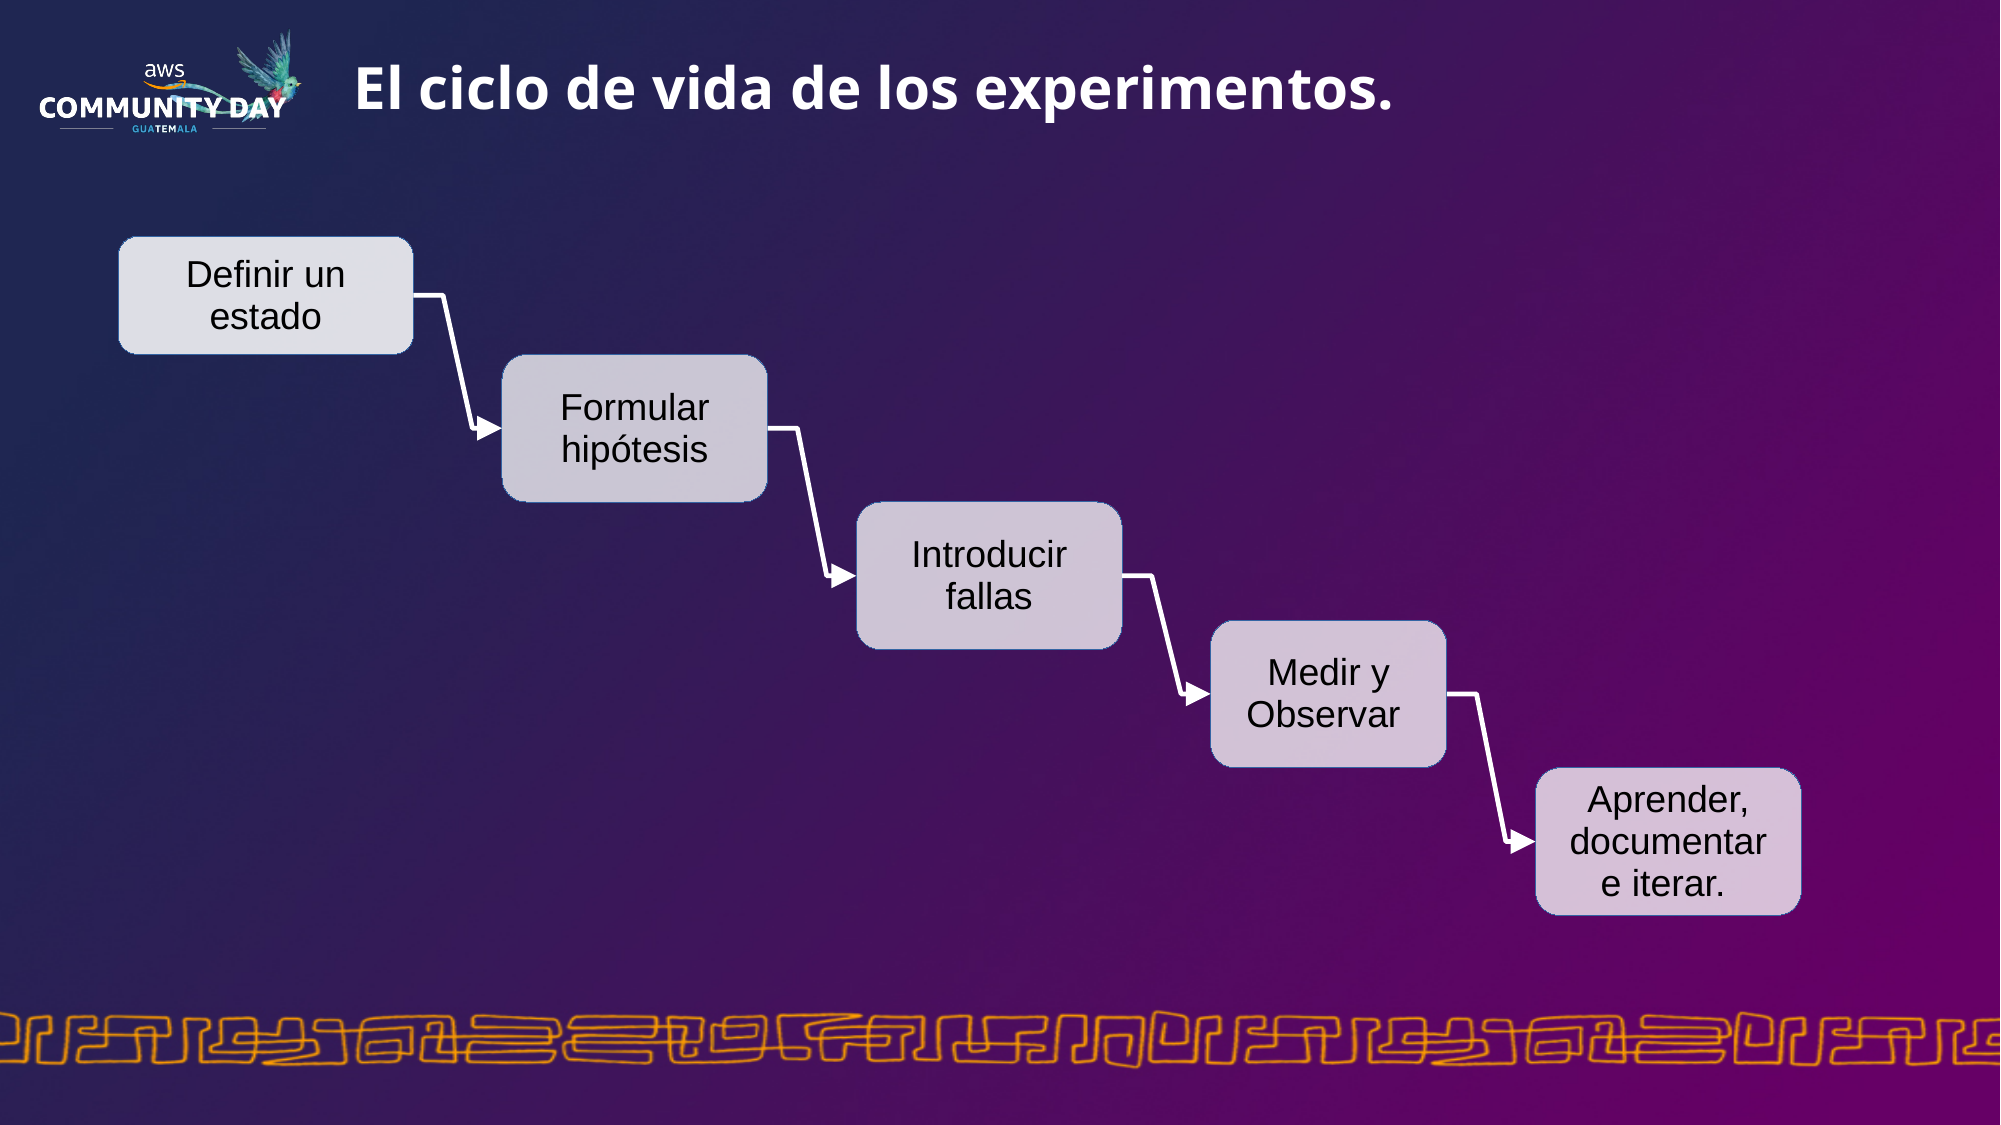

El ciclo de vida de los experimentos.
Definir un estado
Formular hipótesis
Introducir fallas
Medir y Observar
Aprender, documentar e iterar.